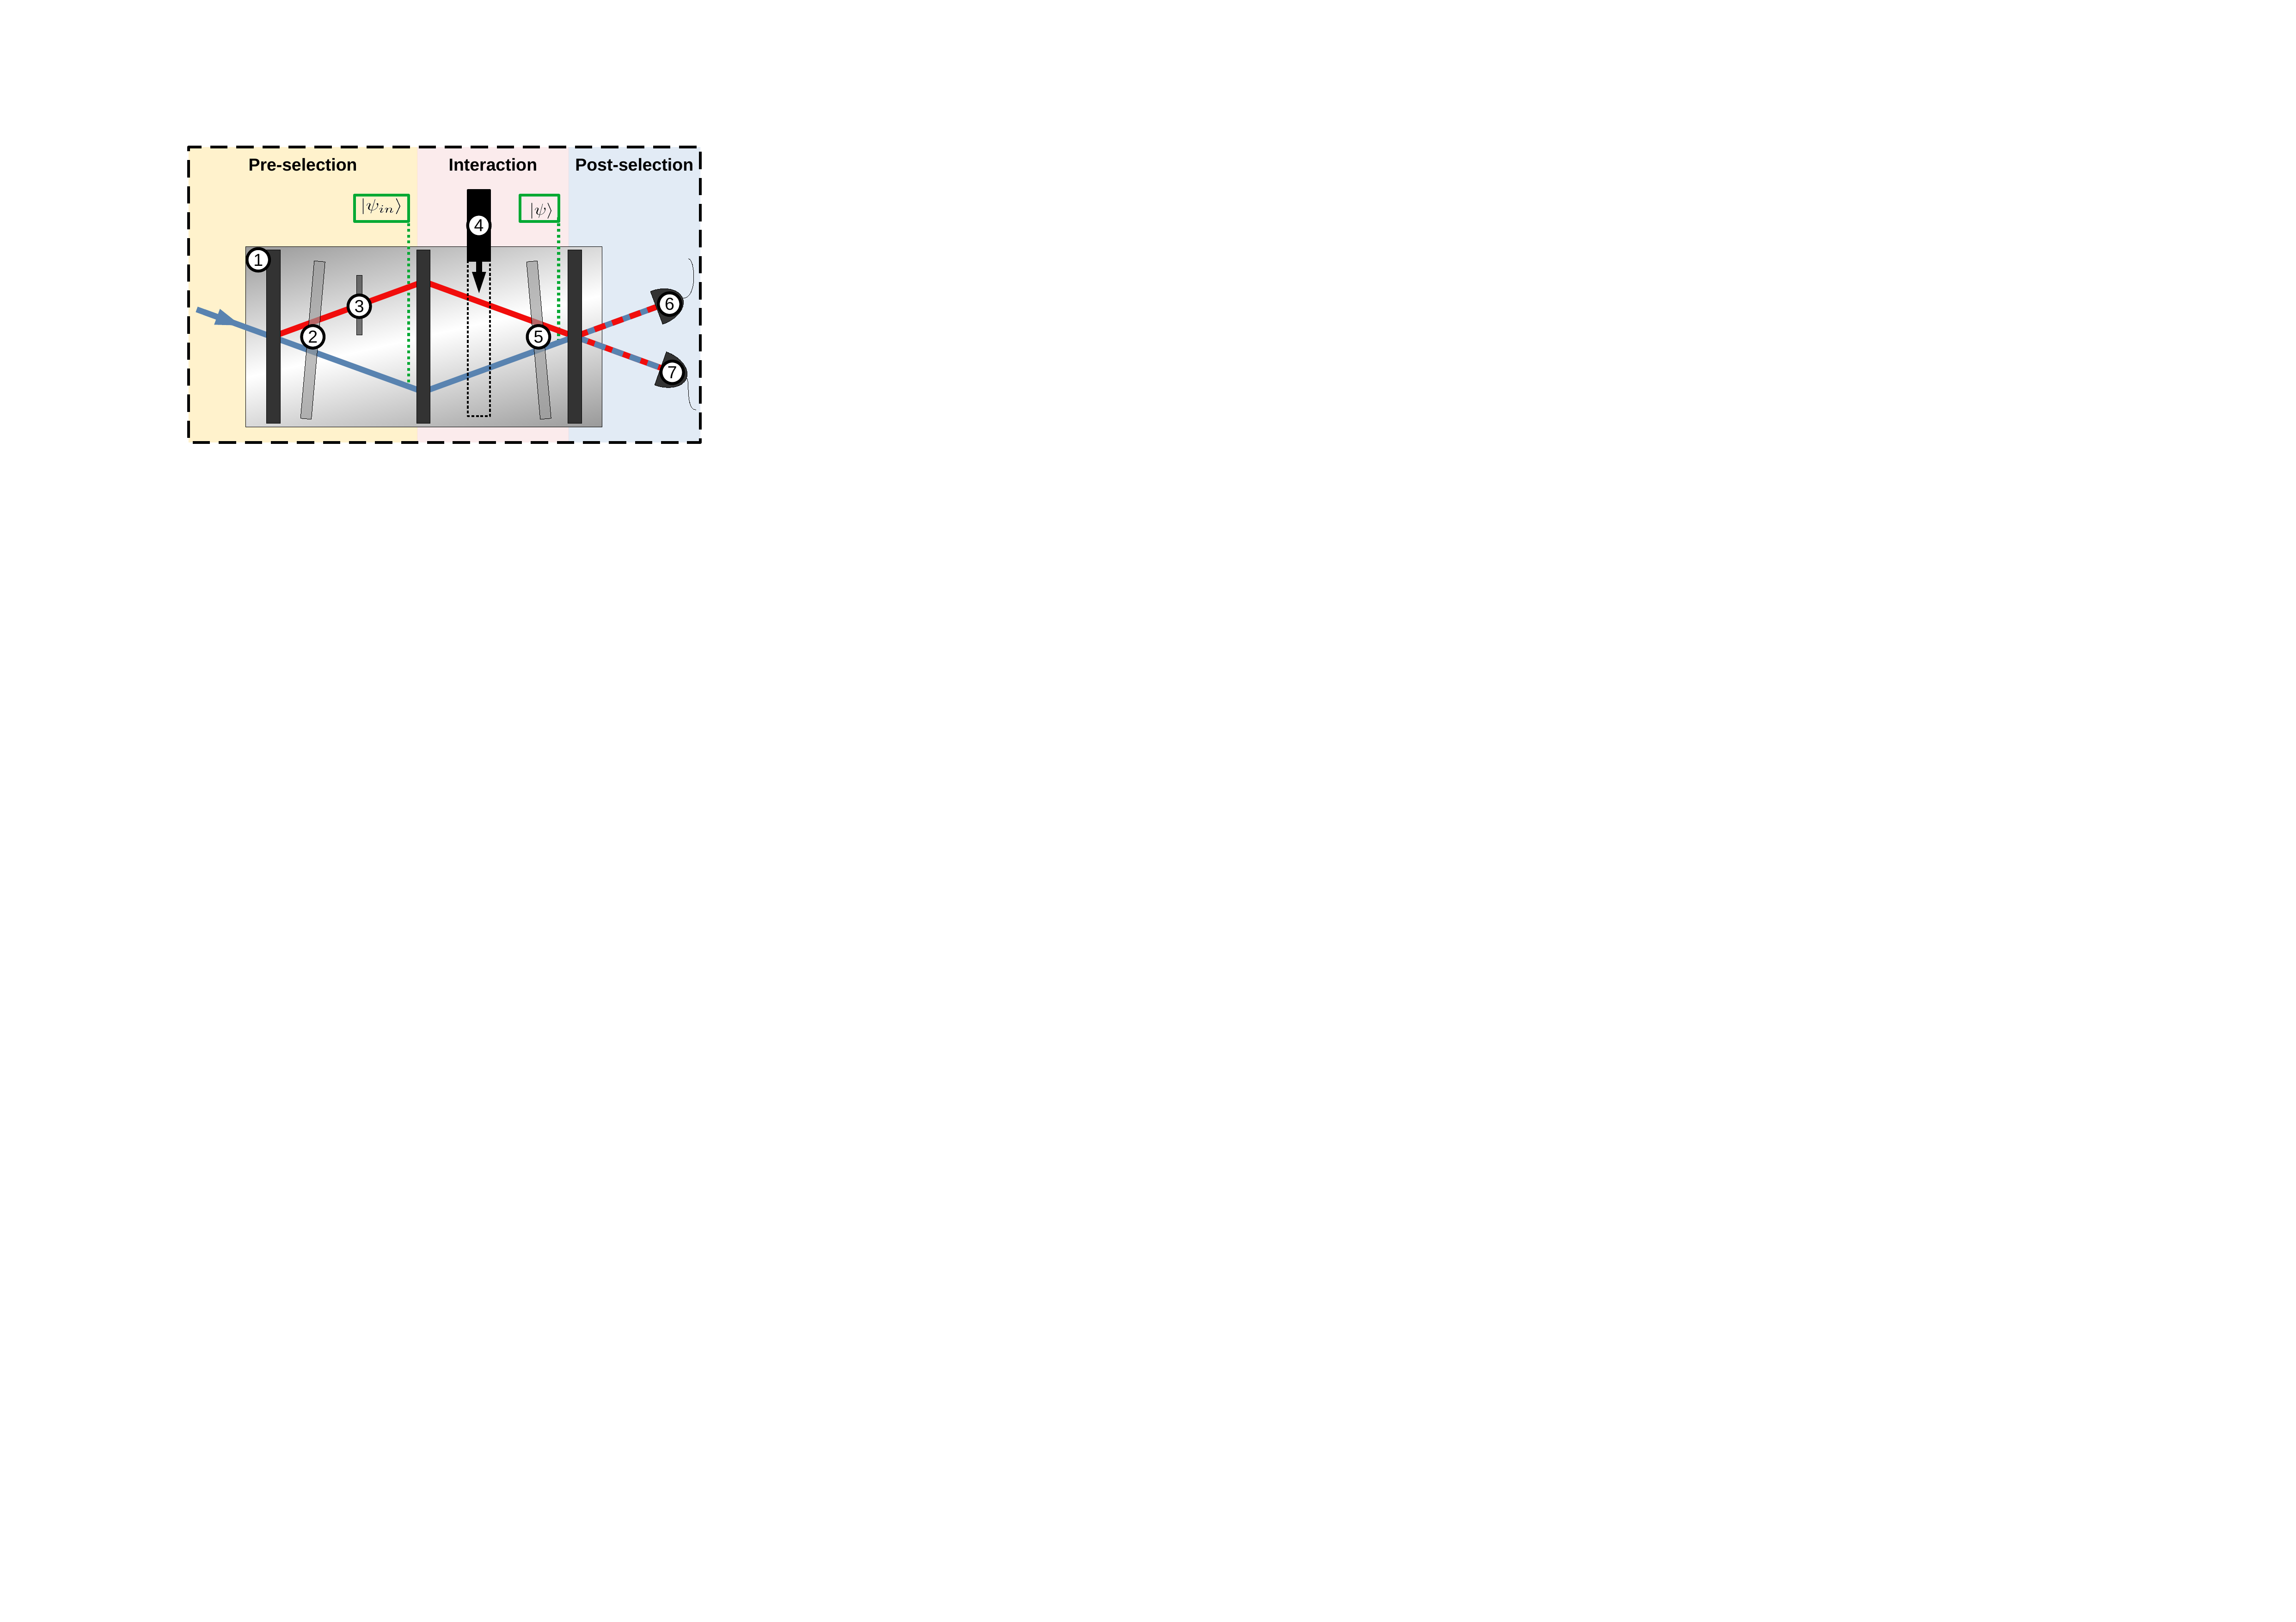

Pre-selection
Interaction
Post-selection
4
1
6
3
2
5
7